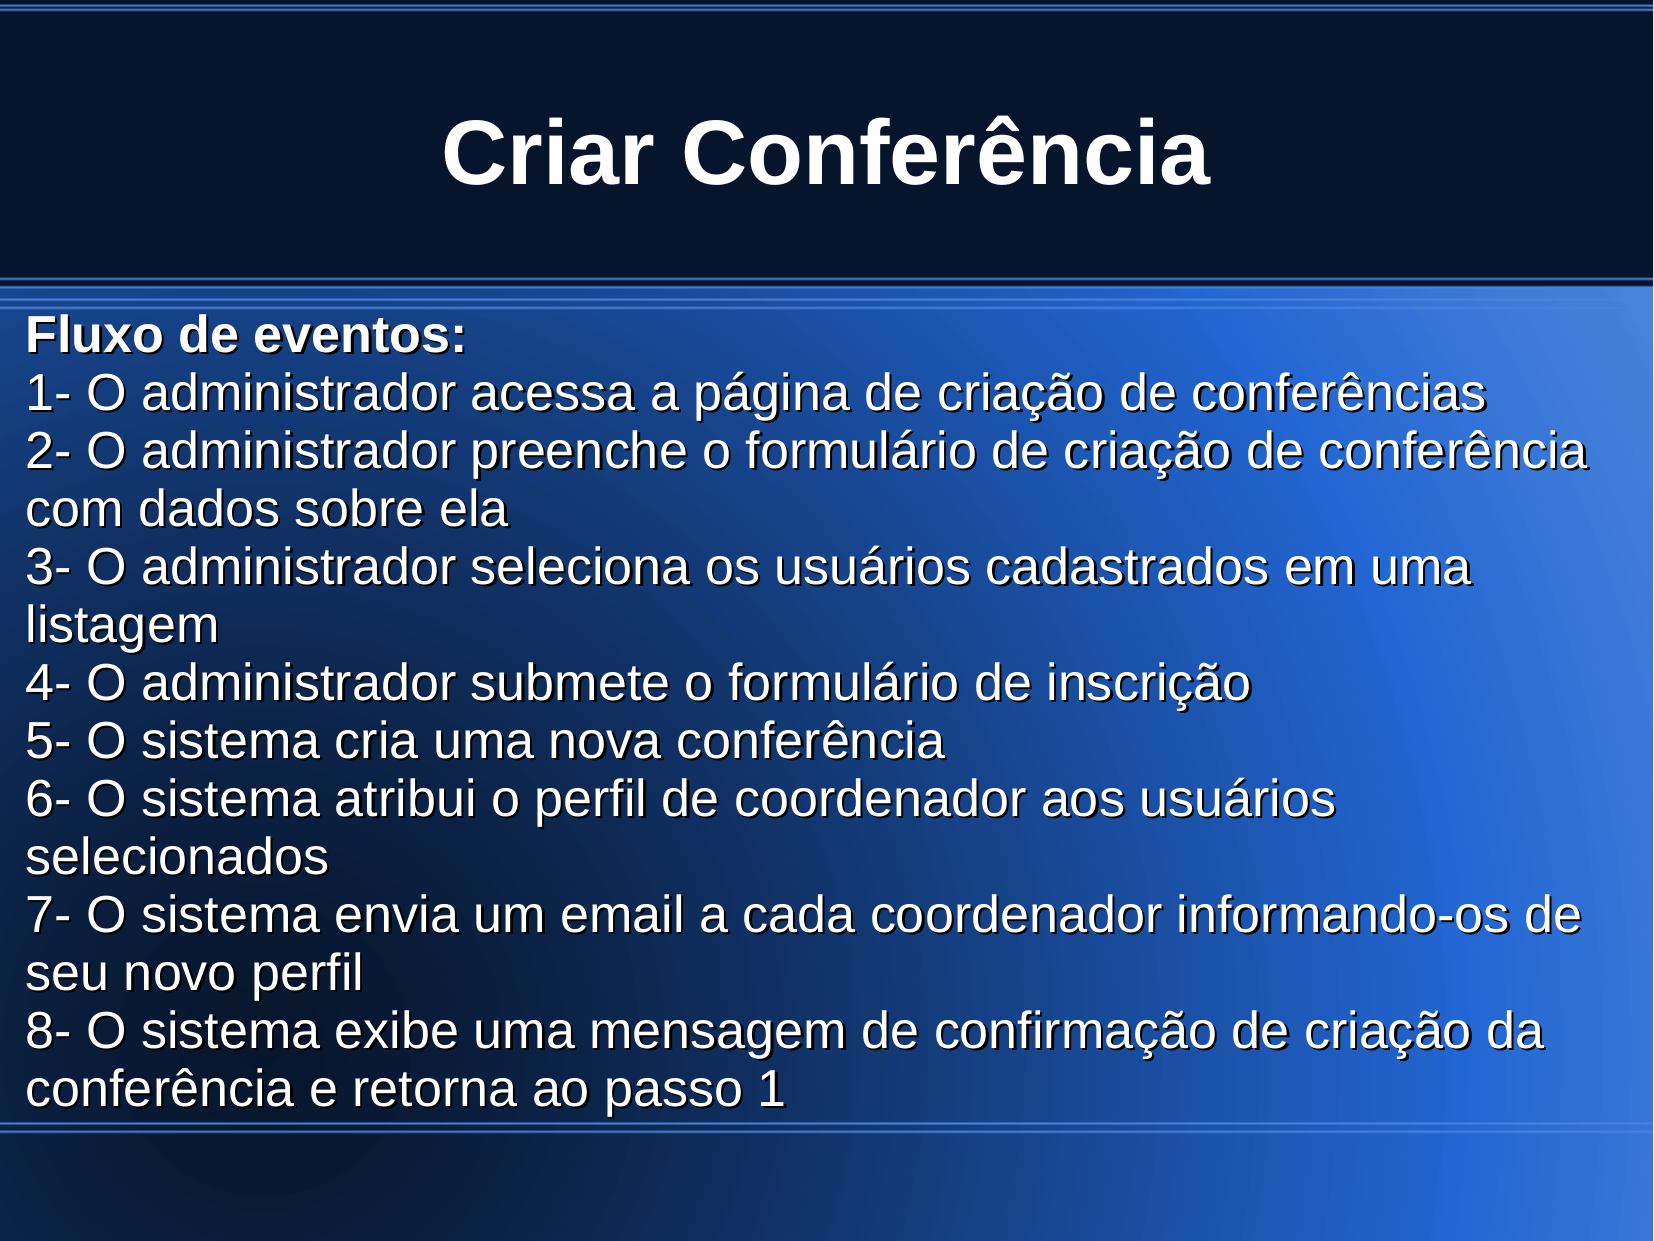

# Criar Conferência
Fluxo de eventos:
1- O administrador acessa a página de criação de conferências
2- O administrador preenche o formulário de criação de conferência com dados sobre ela
3- O administrador seleciona os usuários cadastrados em uma listagem
4- O administrador submete o formulário de inscrição
5- O sistema cria uma nova conferência
6- O sistema atribui o perfil de coordenador aos usuários selecionados
7- O sistema envia um email a cada coordenador informando-os de seu novo perfil
8- O sistema exibe uma mensagem de confirmação de criação da conferência e retorna ao passo 1